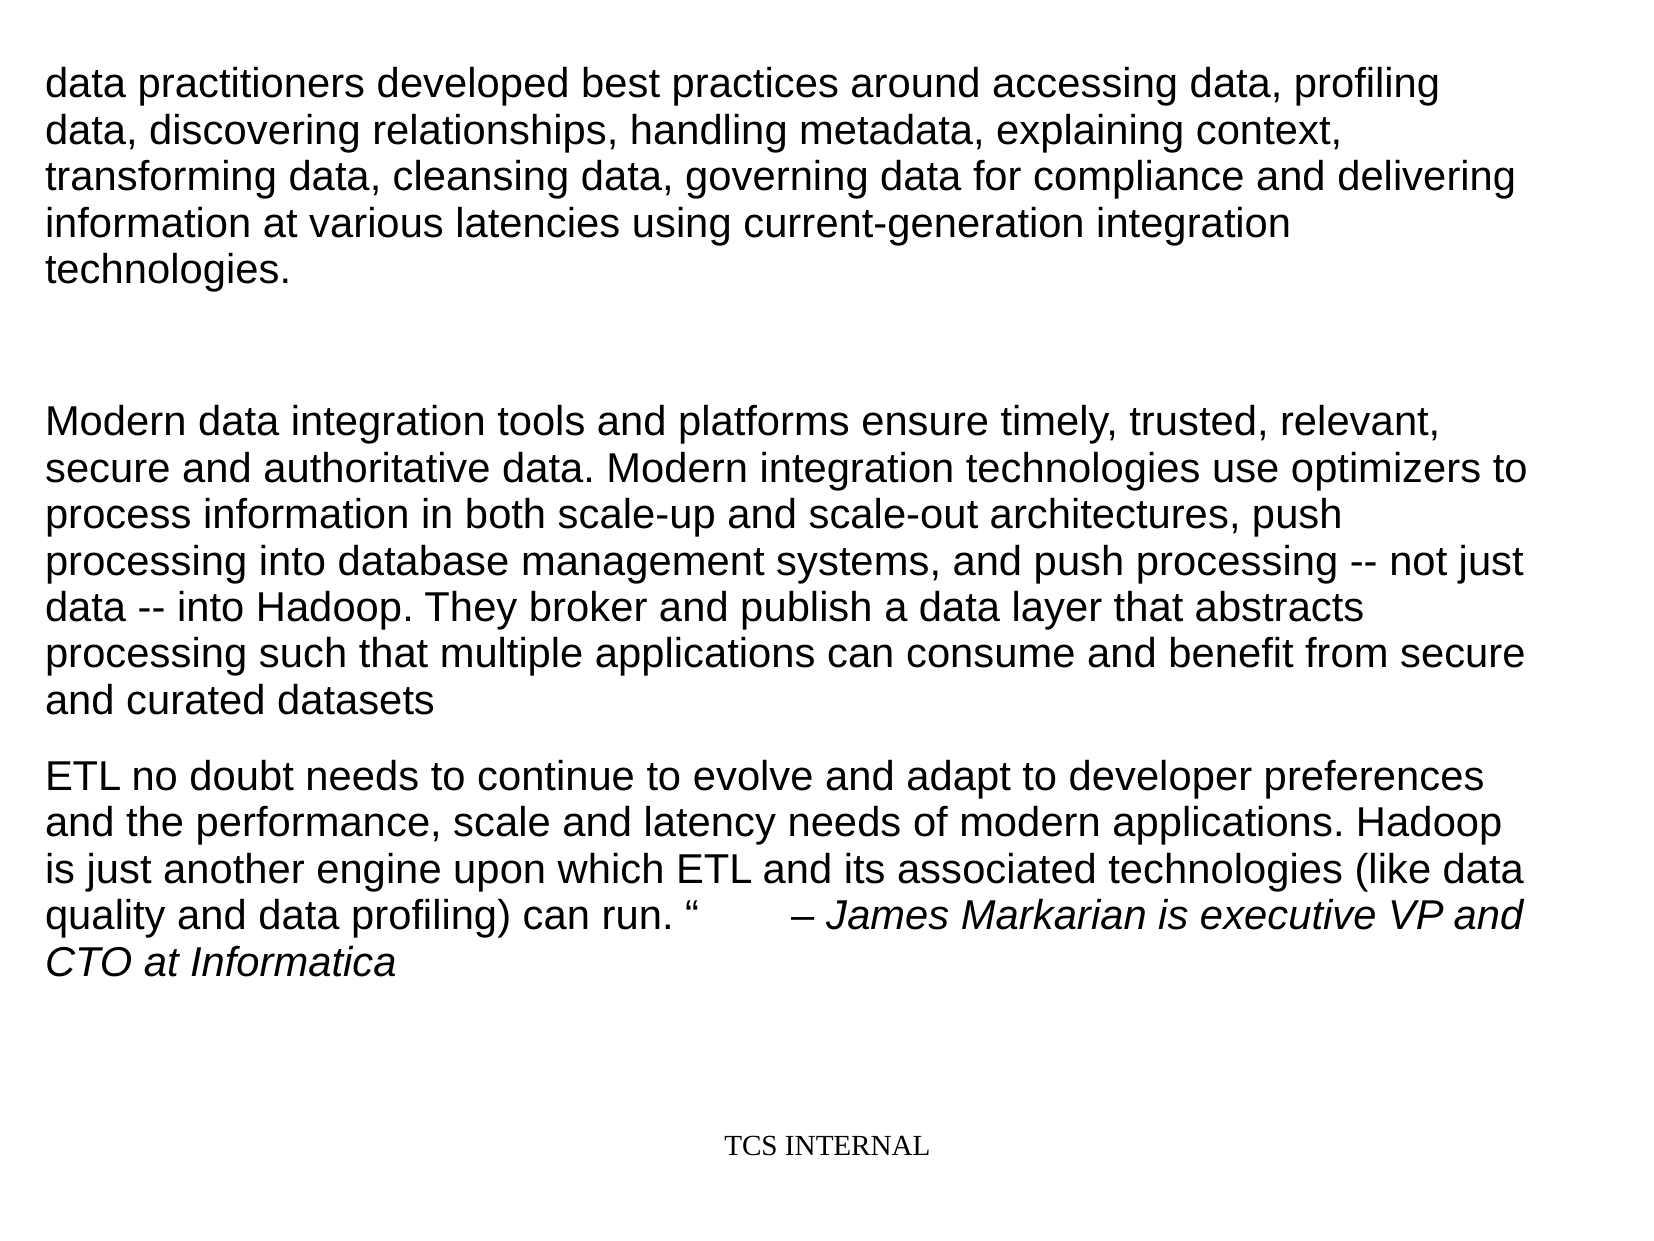

# data practitioners developed best practices around accessing data, profiling data, discovering relationships, handling metadata, explaining context, transforming data, cleansing data, governing data for compliance and delivering information at various latencies using current-generation integration technologies.
Modern data integration tools and platforms ensure timely, trusted, relevant, secure and authoritative data. Modern integration technologies use optimizers to process information in both scale-up and scale-out architectures, push processing into database management systems, and push processing -- not just data -- into Hadoop. They broker and publish a data layer that abstracts processing such that multiple applications can consume and benefit from secure and curated datasets
ETL no doubt needs to continue to evolve and adapt to developer preferences and the performance, scale and latency needs of modern applications. Hadoop is just another engine upon which ETL and its associated technologies (like data quality and data profiling) can run. “ – James Markarian is executive VP and CTO at Informatica